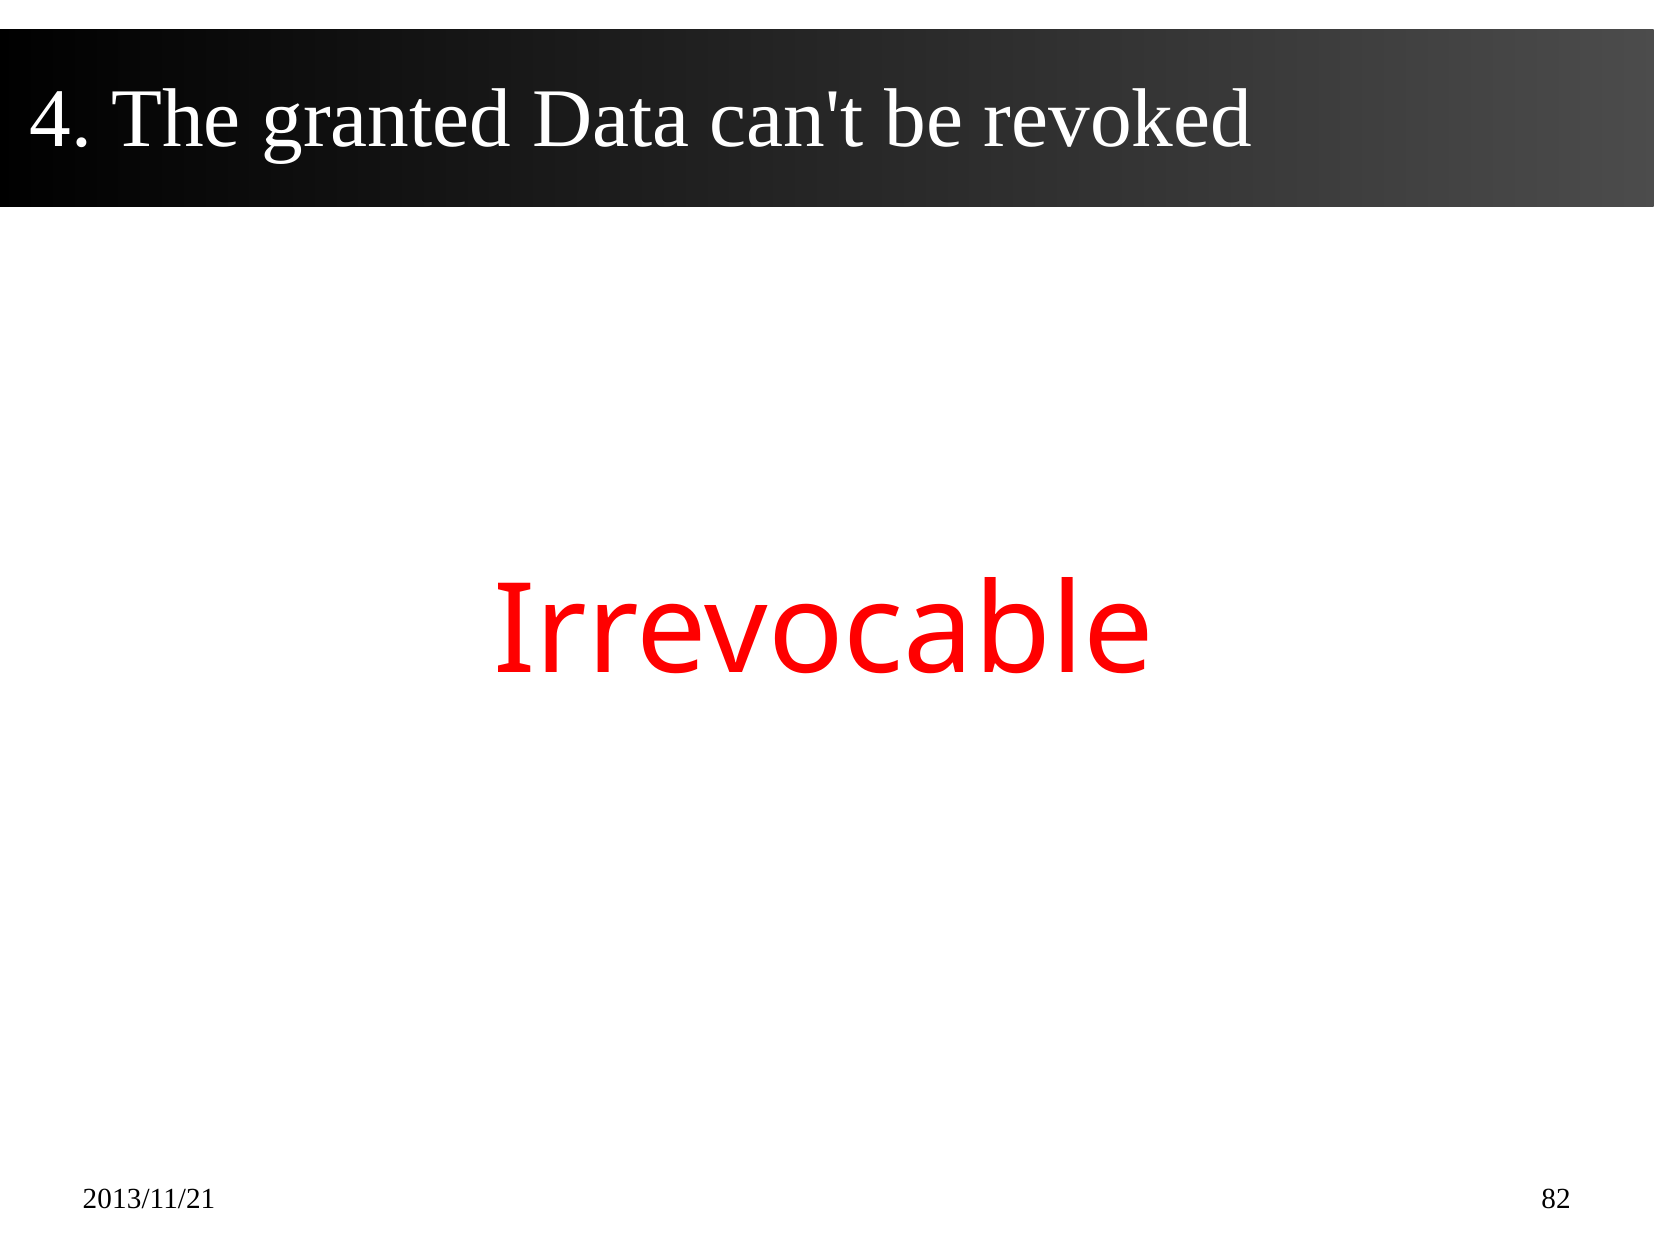

4. The granted Data can't be revoked
Irrevocable
2013/11/21
82